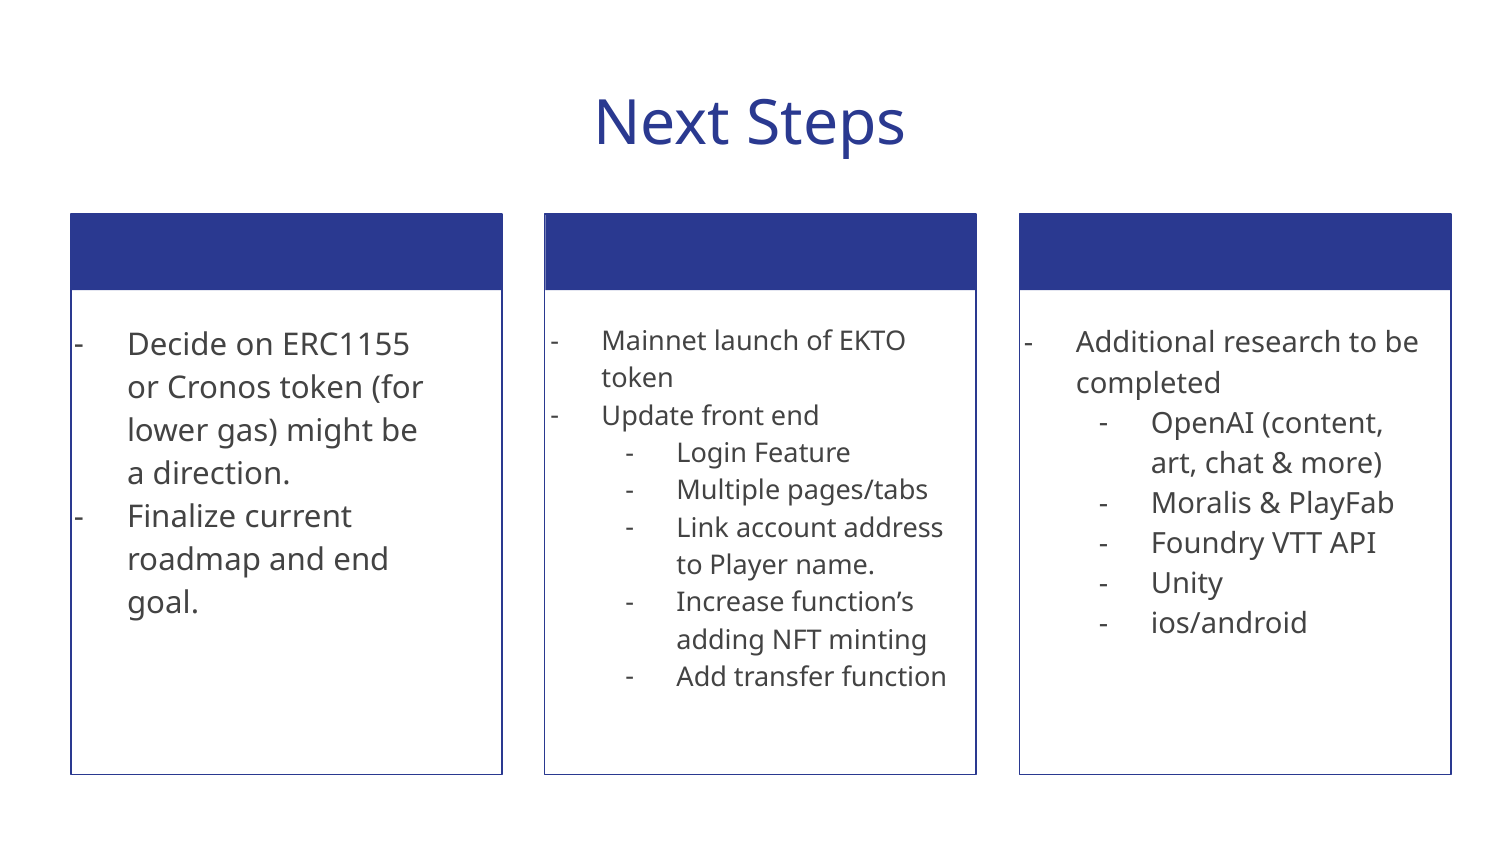

# Next Steps
Decide on ERC1155 or Cronos token (for lower gas) might be a direction.
Finalize current roadmap and end goal.
Mainnet launch of EKTO token
Update front end
Login Feature
Multiple pages/tabs
Link account address to Player name.
Increase function’s adding NFT minting
Add transfer function
Additional research to be completed
OpenAI (content, art, chat & more)
Moralis & PlayFab
Foundry VTT API
Unity
ios/android